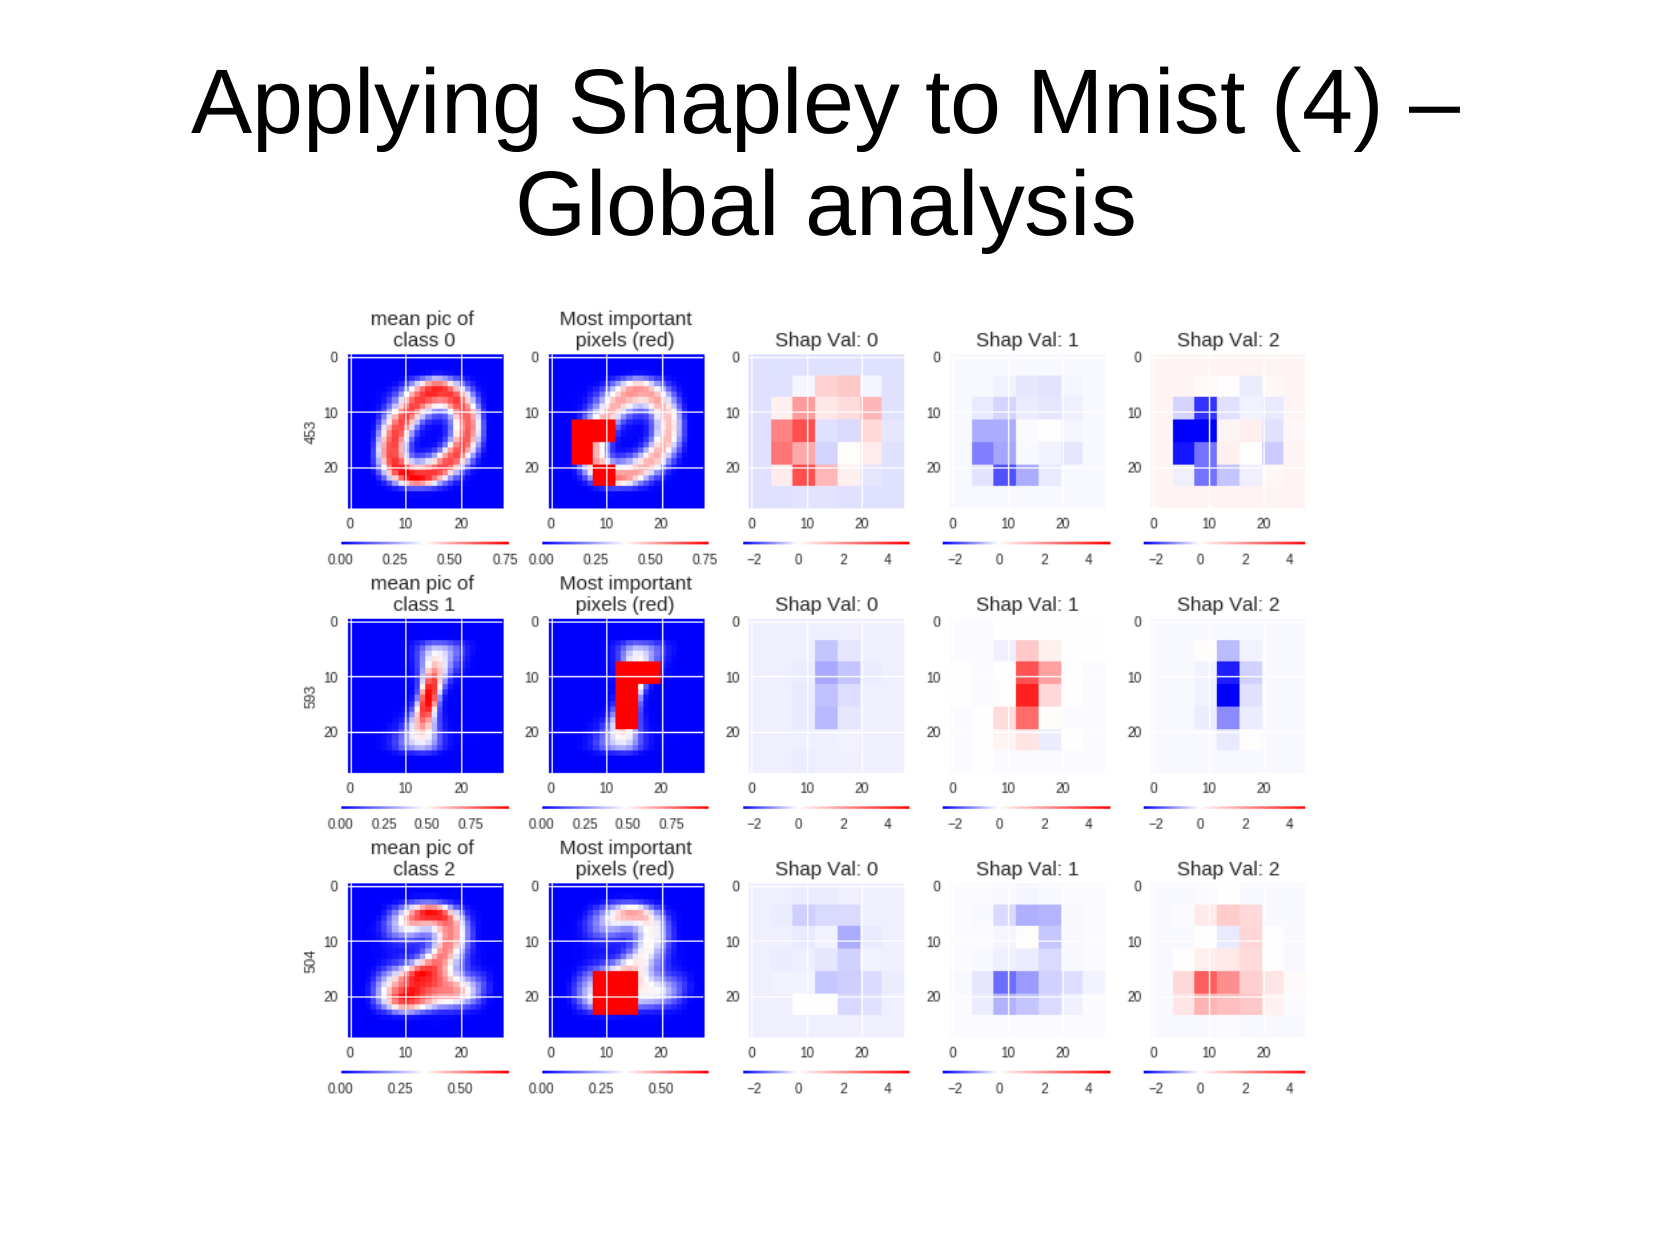

# Applying Shapley to Mnist (4) – Global analysis